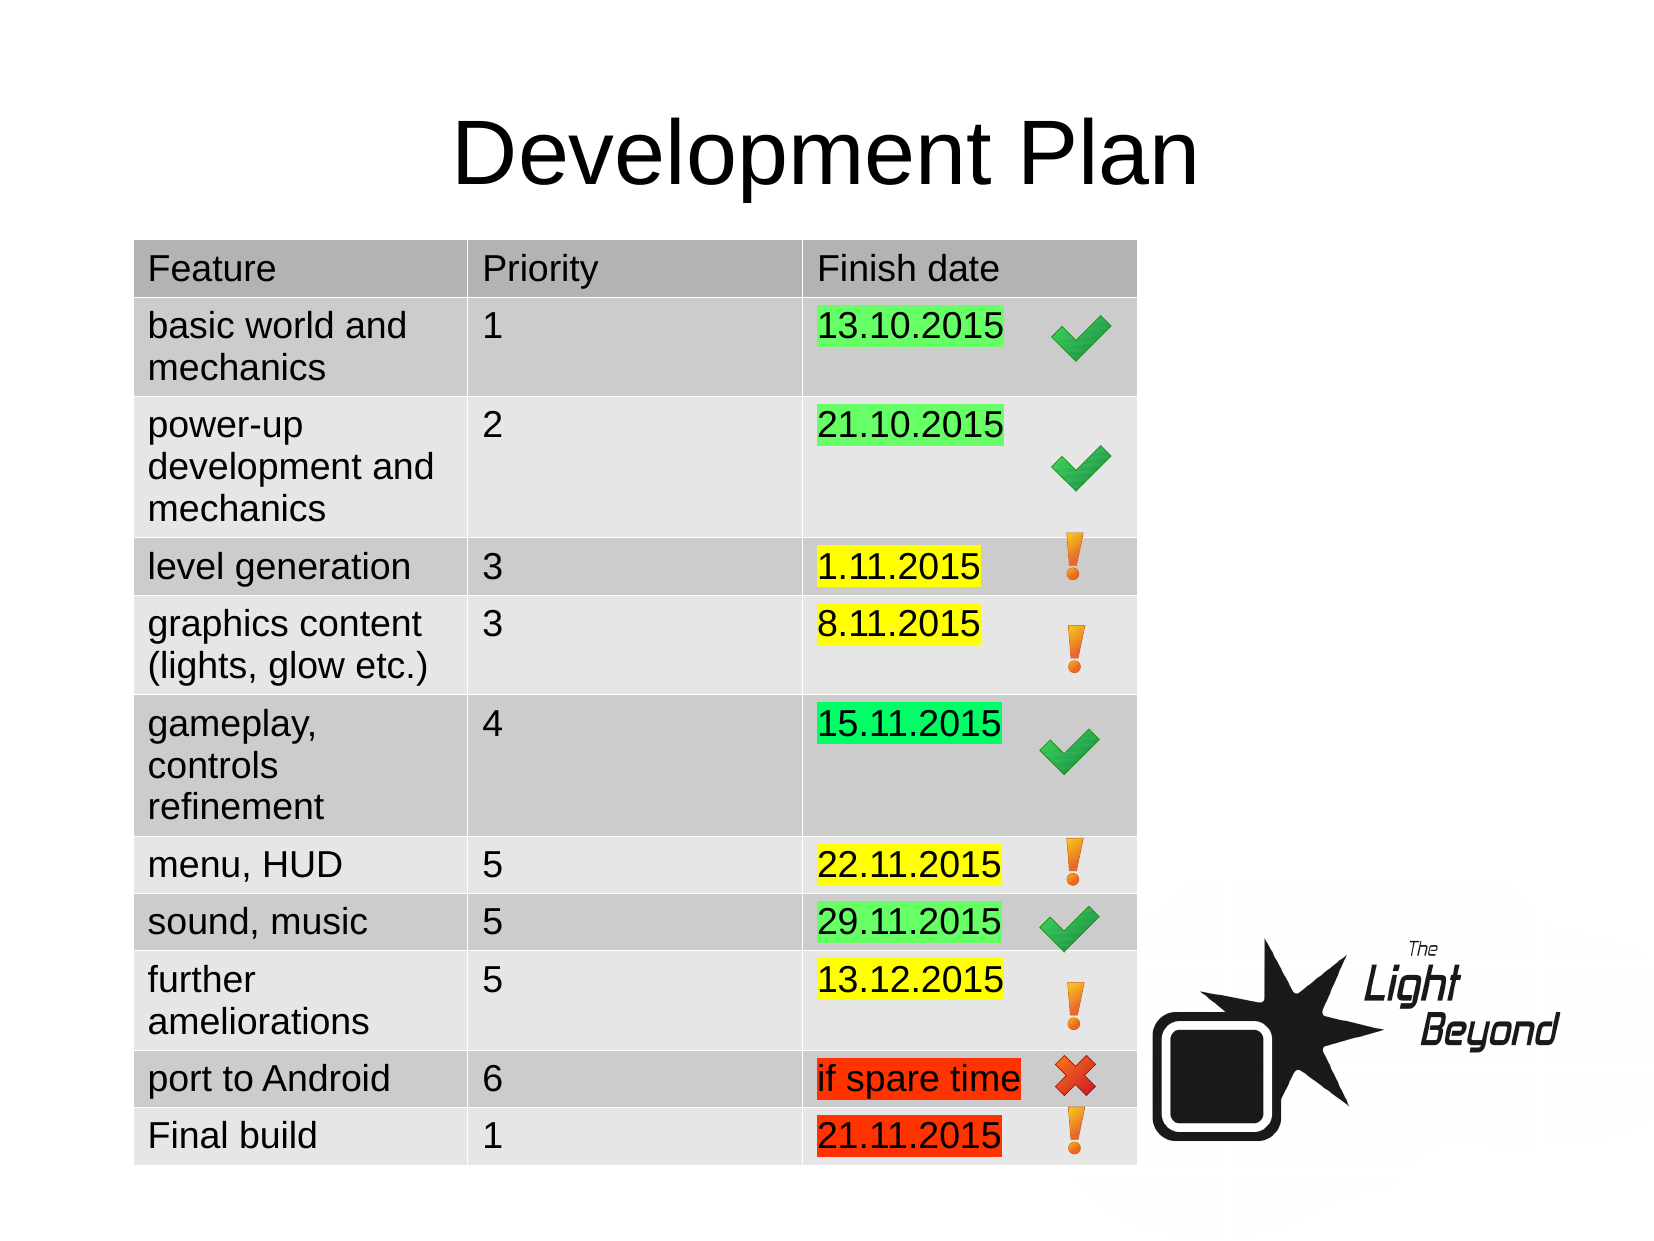

# Development Plan
| Feature | Priority | Finish date |
| --- | --- | --- |
| basic world and mechanics | 1 | 13.10.2015 |
| power-up development and mechanics | 2 | 21.10.2015 |
| level generation | 3 | 1.11.2015 |
| graphics content (lights, glow etc.) | 3 | 8.11.2015 |
| gameplay, controls refinement | 4 | 15.11.2015 |
| menu, HUD | 5 | 22.11.2015 |
| sound, music | 5 | 29.11.2015 |
| further ameliorations | 5 | 13.12.2015 |
| port to Android | 6 | if spare time |
| Final build | 1 | 21.11.2015 |